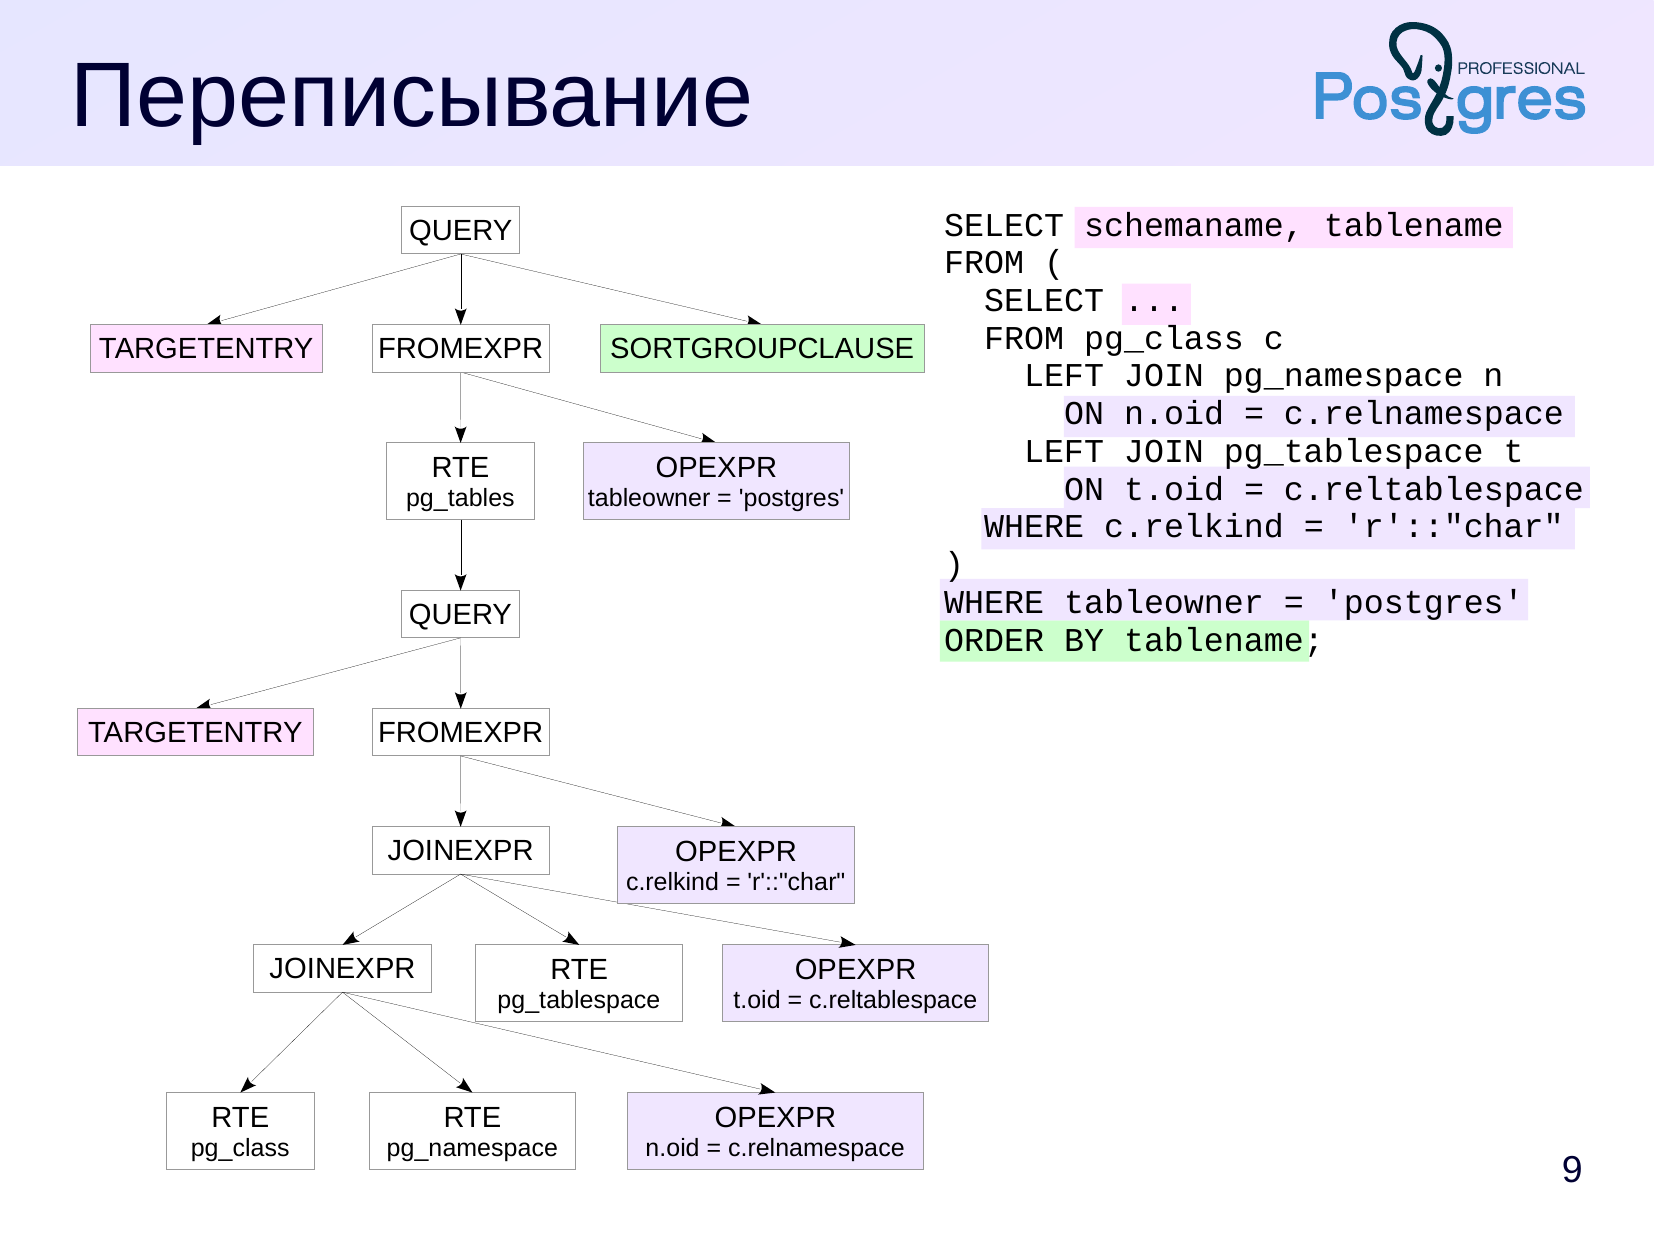

# Переписывание
SELECT schemaname, tablename
FROM (
 SELECT ...
 FROM pg_class c
 LEFT JOIN pg_namespace n
 ON n.oid = c.relnamespace
 LEFT JOIN pg_tablespace t
 ON t.oid = c.reltablespace
 WHERE c.relkind = 'r'::"char"
)
WHERE tableowner = 'postgres'
ORDER BY tablename;
QUERY
TARGETENTRY
FROMEXPR
SORTGROUPCLAUSE
RTE
pg_tables
OPEXPR
tableowner = 'postgres'
QUERY
TARGETENTRY
FROMEXPR
JOINEXPR
OPEXPR
c.relkind = 'r'::"char"
JOINEXPR
RTE
pg_tablespace
OPEXPR
t.oid = c.reltablespace
RTE
pg_class
RTE
pg_namespace
OPEXPR
n.oid = c.relnamespace